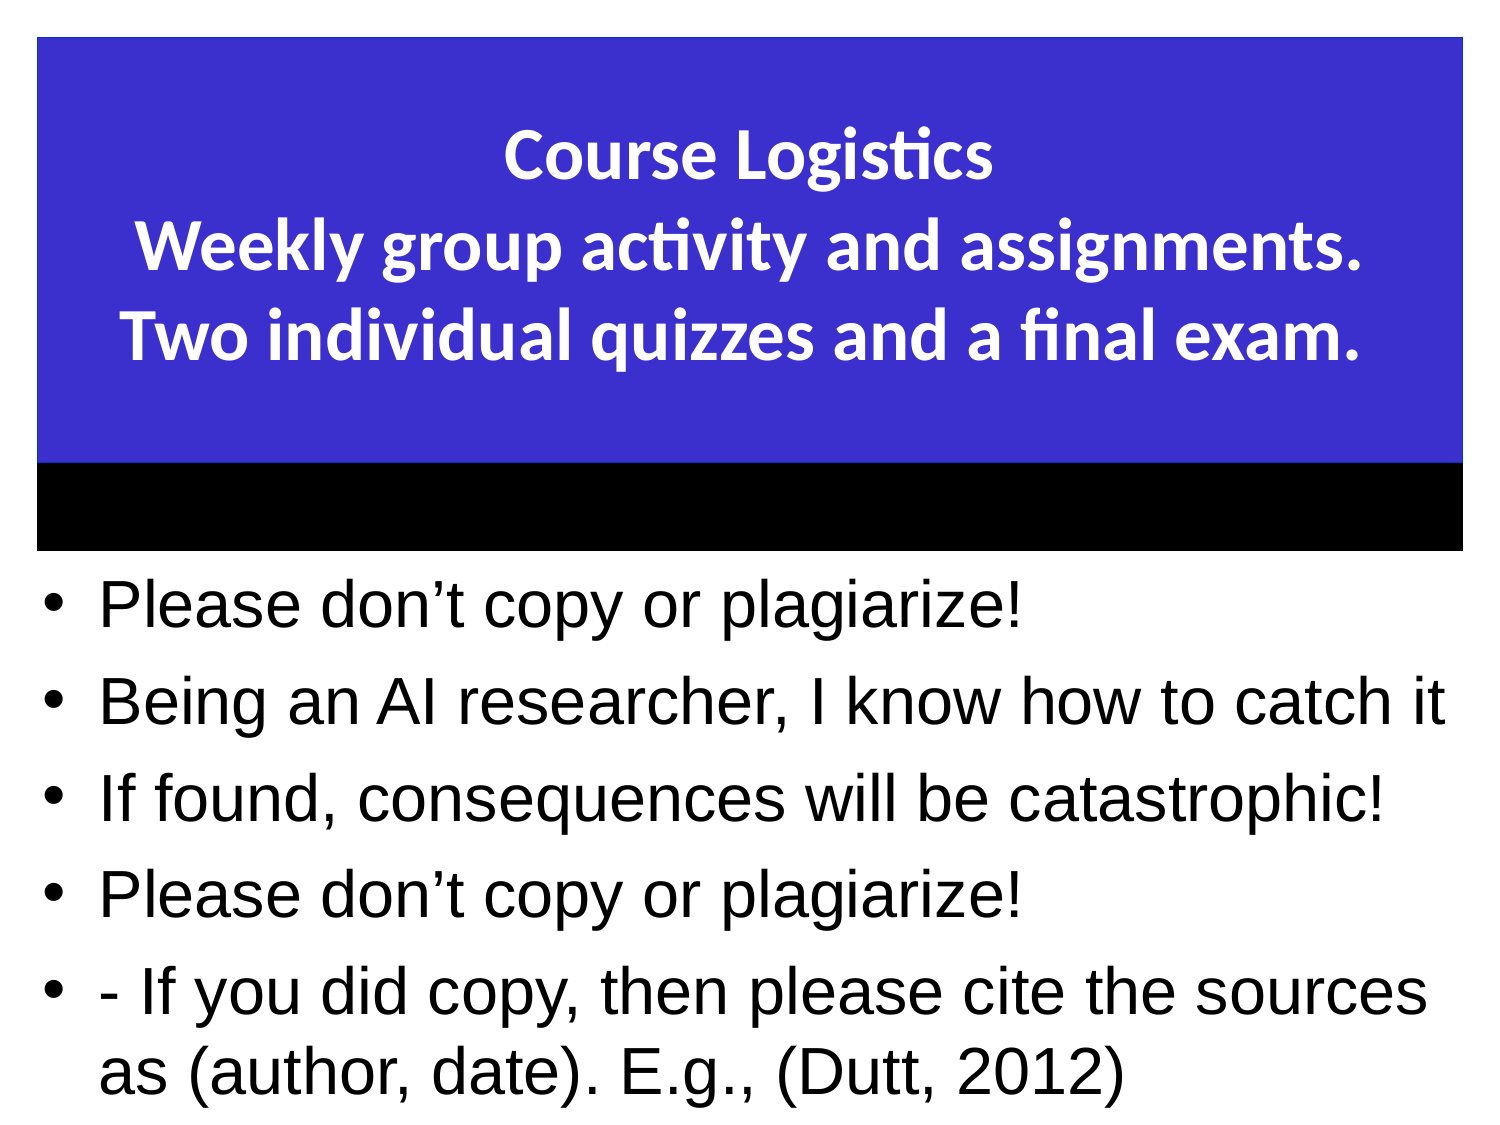

# Course Logistics Weekly group activity and assignments. Two individual quizzes and a final exam.
Please don’t copy or plagiarize!
Being an AI researcher, I know how to catch it
If found, consequences will be catastrophic!
Please don’t copy or plagiarize!
- If you did copy, then please cite the sources as (author, date). E.g., (Dutt, 2012)